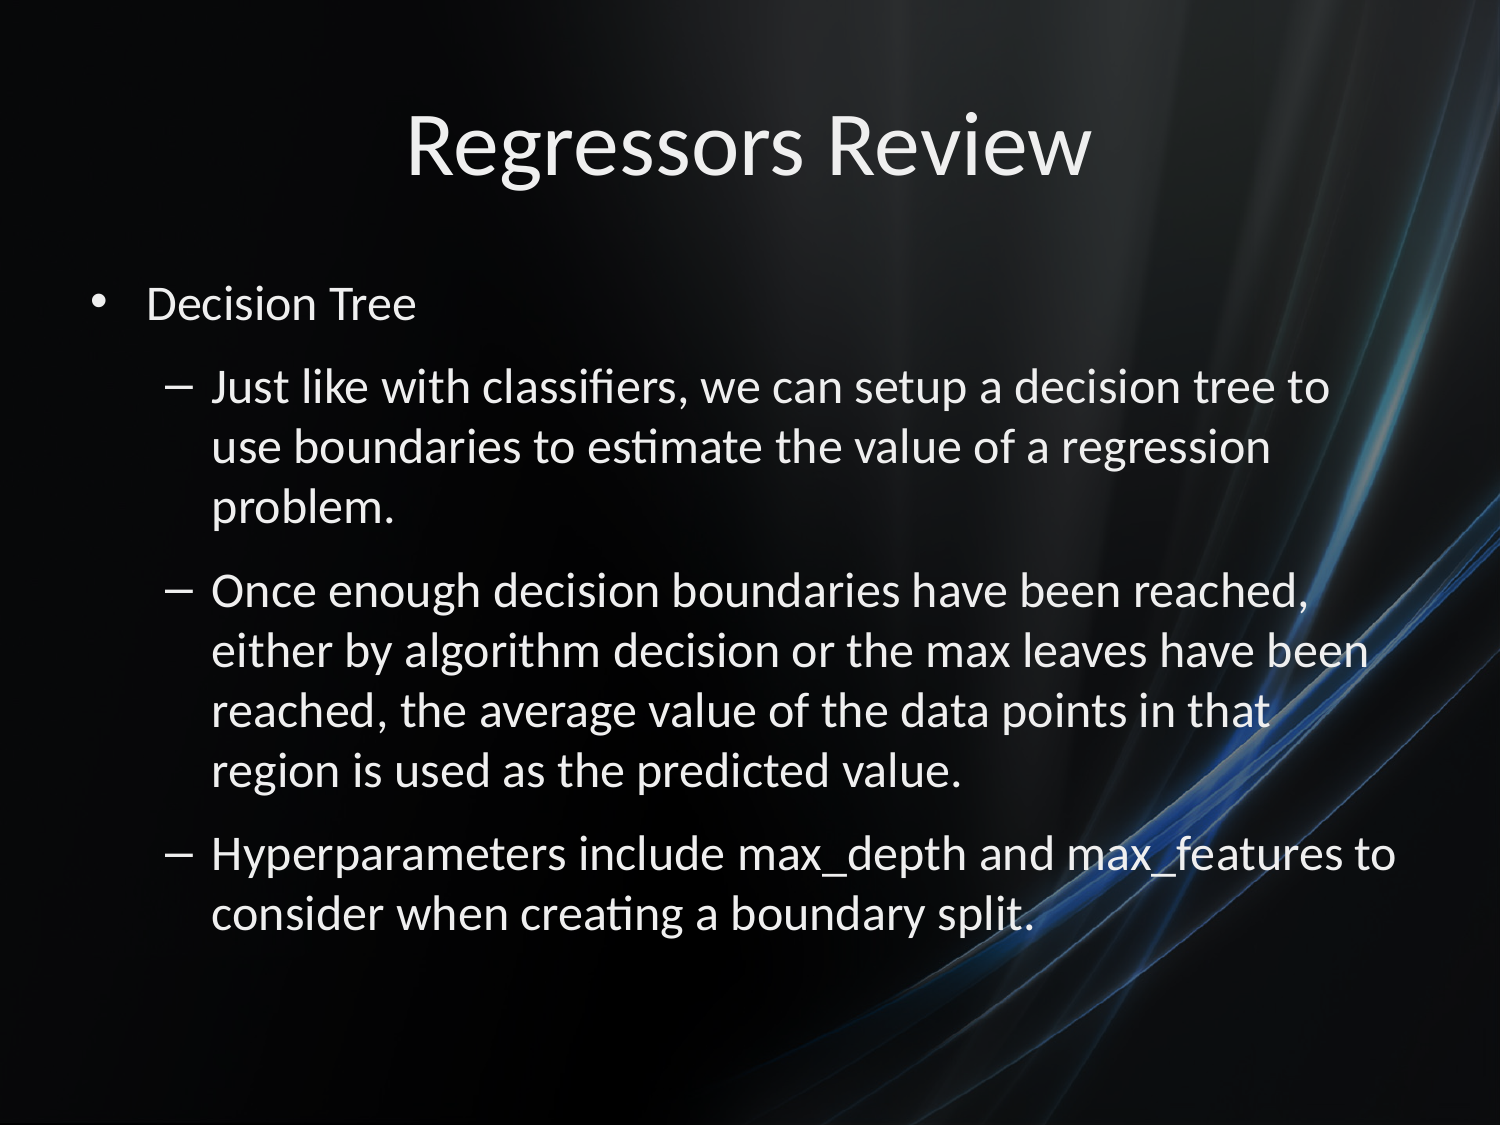

# Regressors Review
Decision Tree
Just like with classifiers, we can setup a decision tree to use boundaries to estimate the value of a regression problem.
Once enough decision boundaries have been reached, either by algorithm decision or the max leaves have been reached, the average value of the data points in that region is used as the predicted value.
Hyperparameters include max_depth and max_features to consider when creating a boundary split.